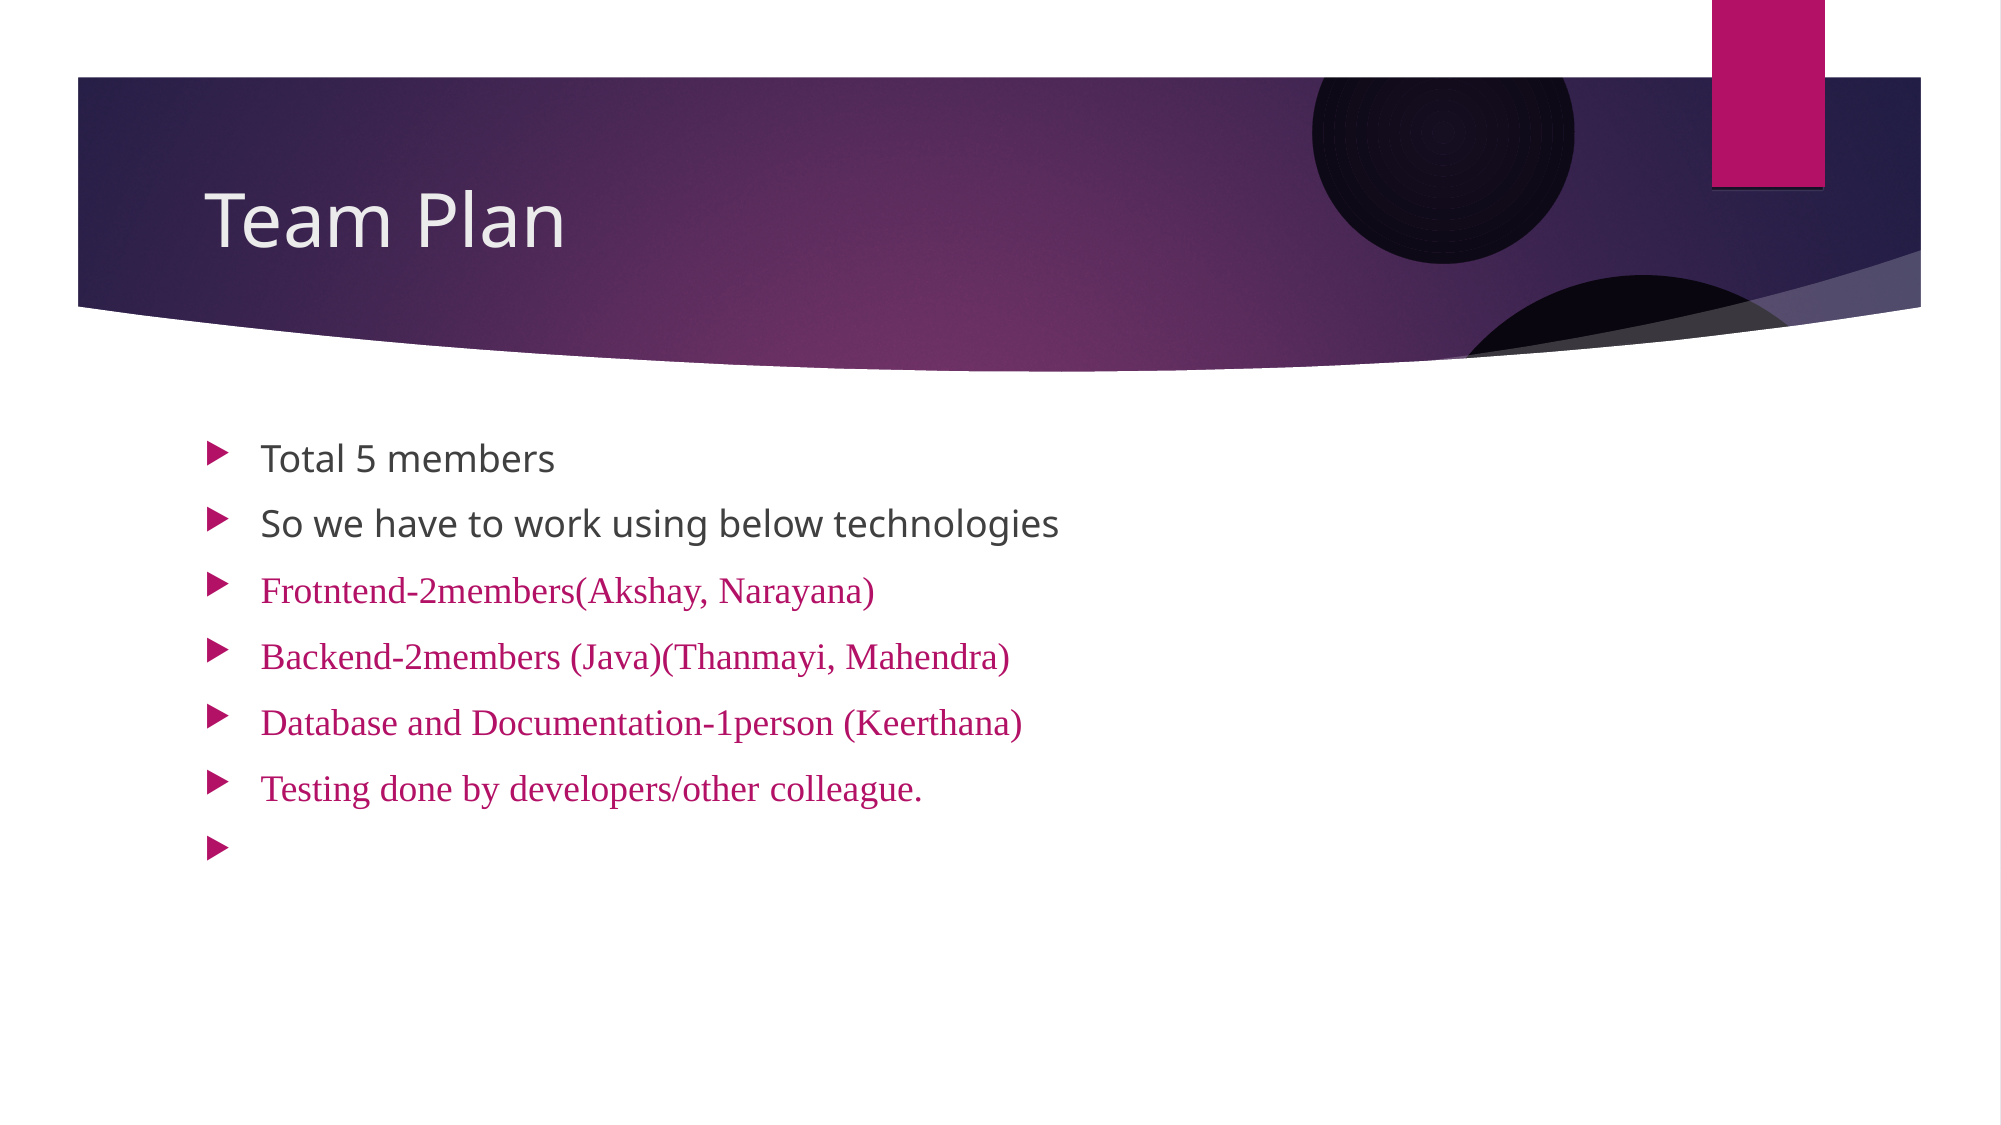

# Team Plan
Total 5 members
So we have to work using below technologies
Frotntend-2members(Akshay, Narayana)
Backend-2members (Java)(Thanmayi, Mahendra)
Database and Documentation-1person (Keerthana)
Testing done by developers/other colleague.